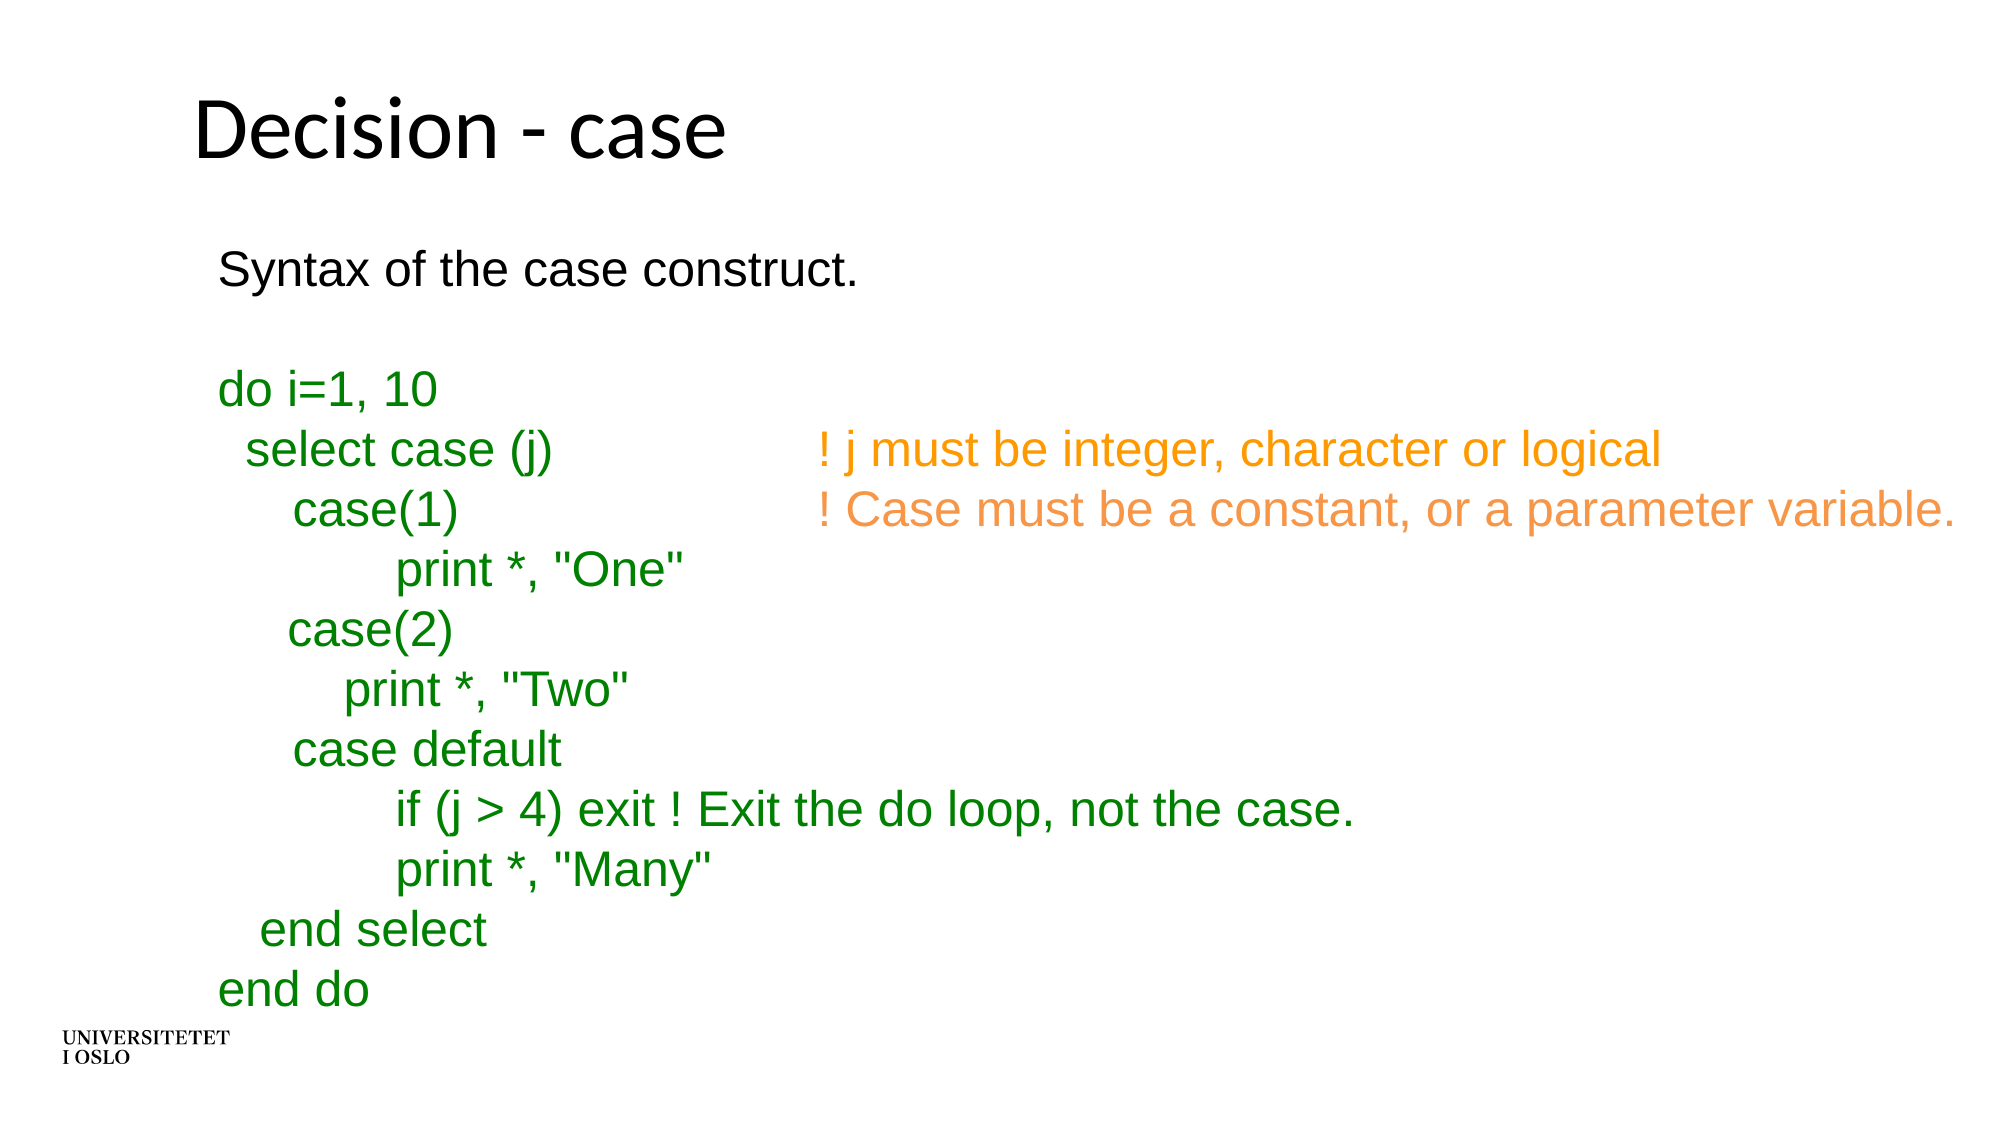

Decision - case
Syntax of the case construct.
do i=1, 10
 select case (j) 	! j must be integer, character or logical
 	case(1) 	 	! Case must be a constant, or a parameter variable.
 	 print *, "One"
 case(2)
 print *, "Two"
 	case default
 	 if (j > 4) exit ! Exit the do loop, not the case.
 	 print *, "Many"
 end select
end do